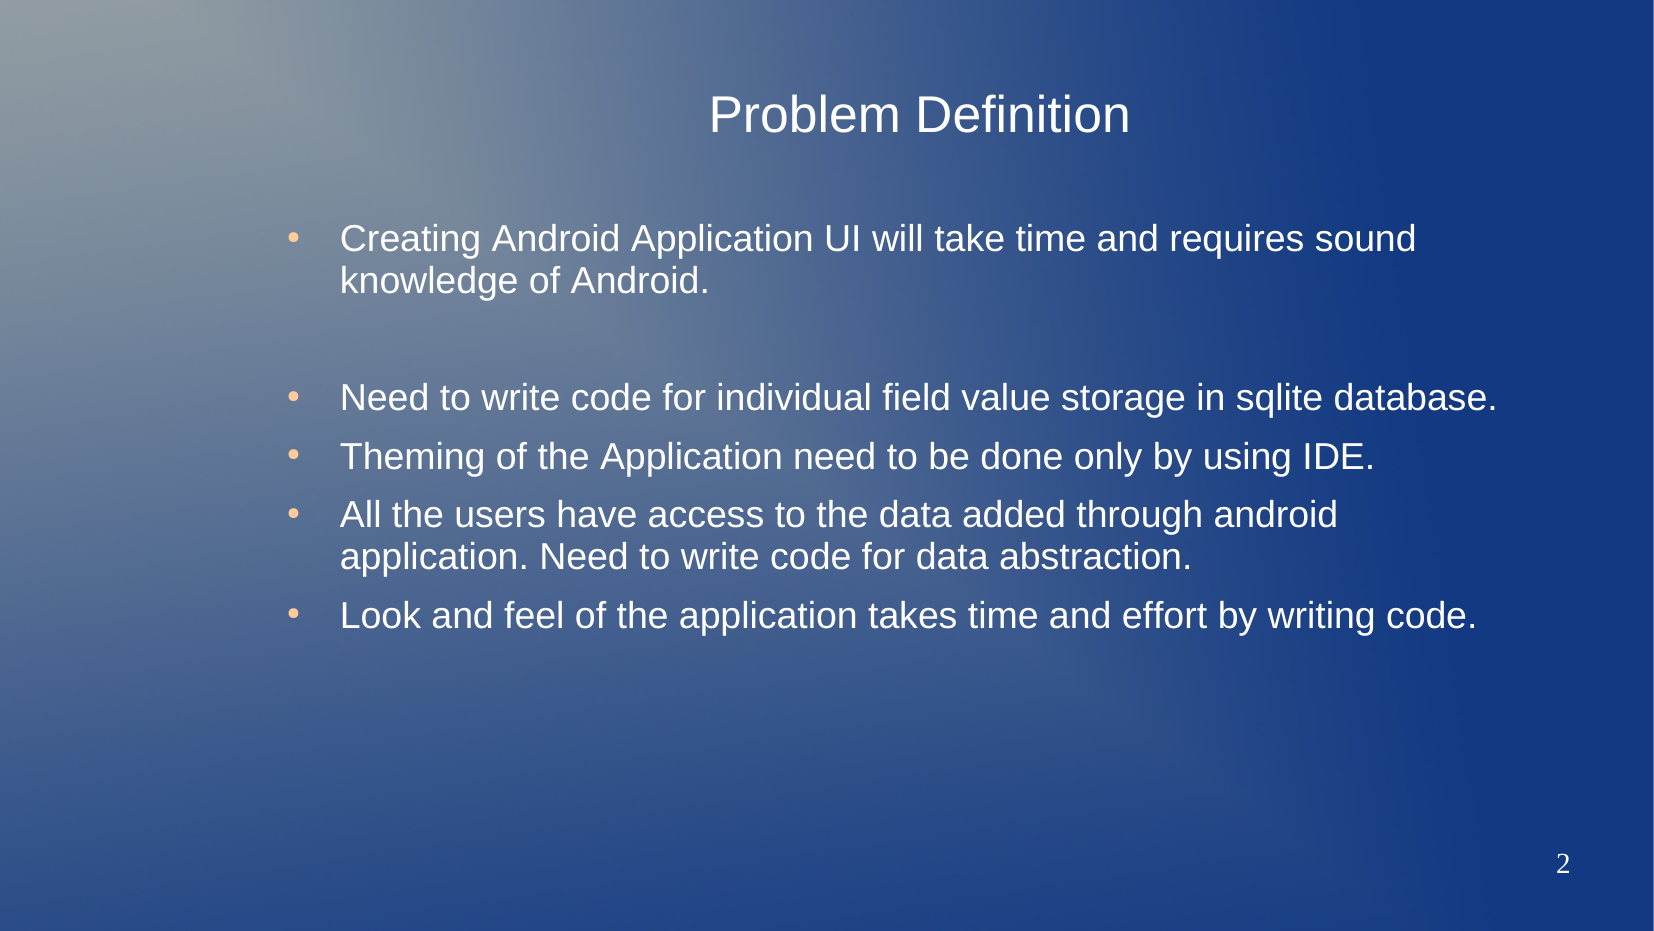

# Problem Definition
Creating Android Application UI will take time and requires sound knowledge of Android.
Need to write code for individual field value storage in sqlite database.
Theming of the Application need to be done only by using IDE.
All the users have access to the data added through android application. Need to write code for data abstraction.
Look and feel of the application takes time and effort by writing code.
2